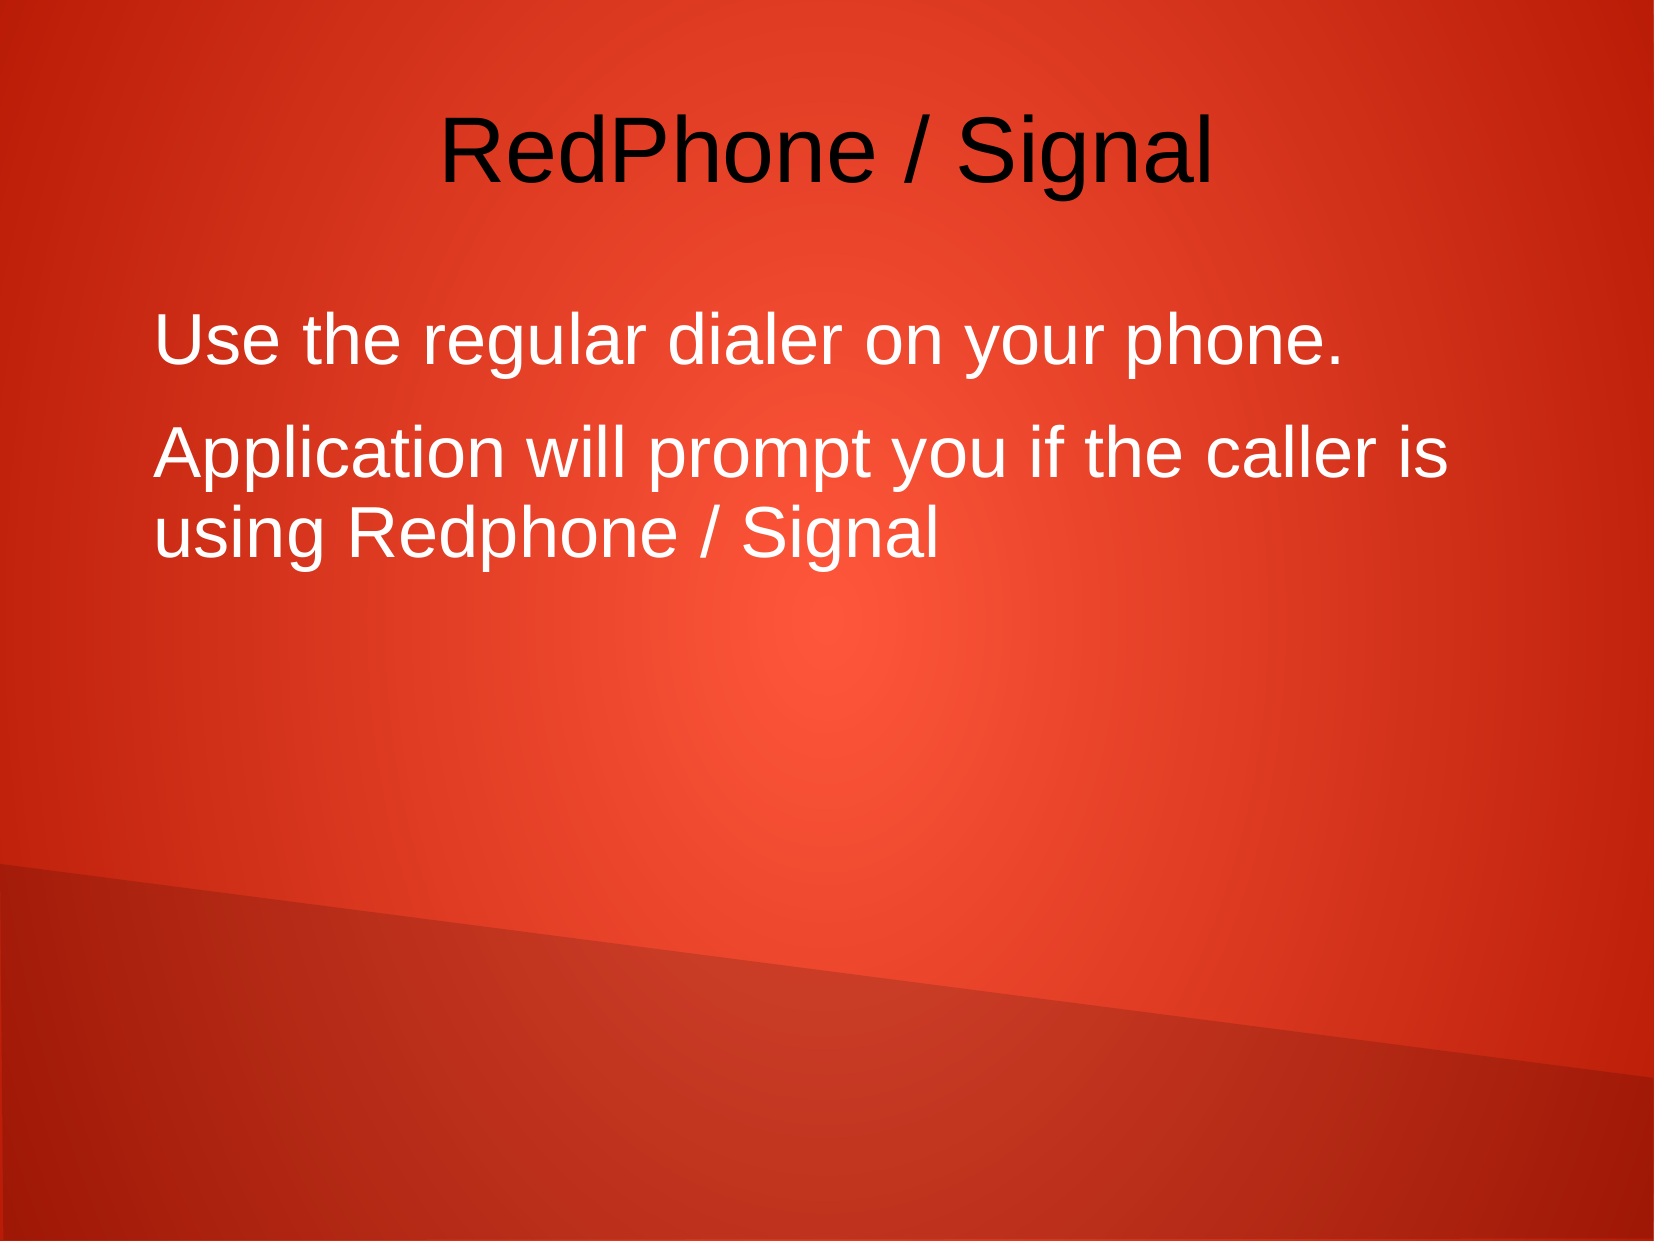

# RedPhone / Signal
Use the regular dialer on your phone.
Application will prompt you if the caller is using Redphone / Signal